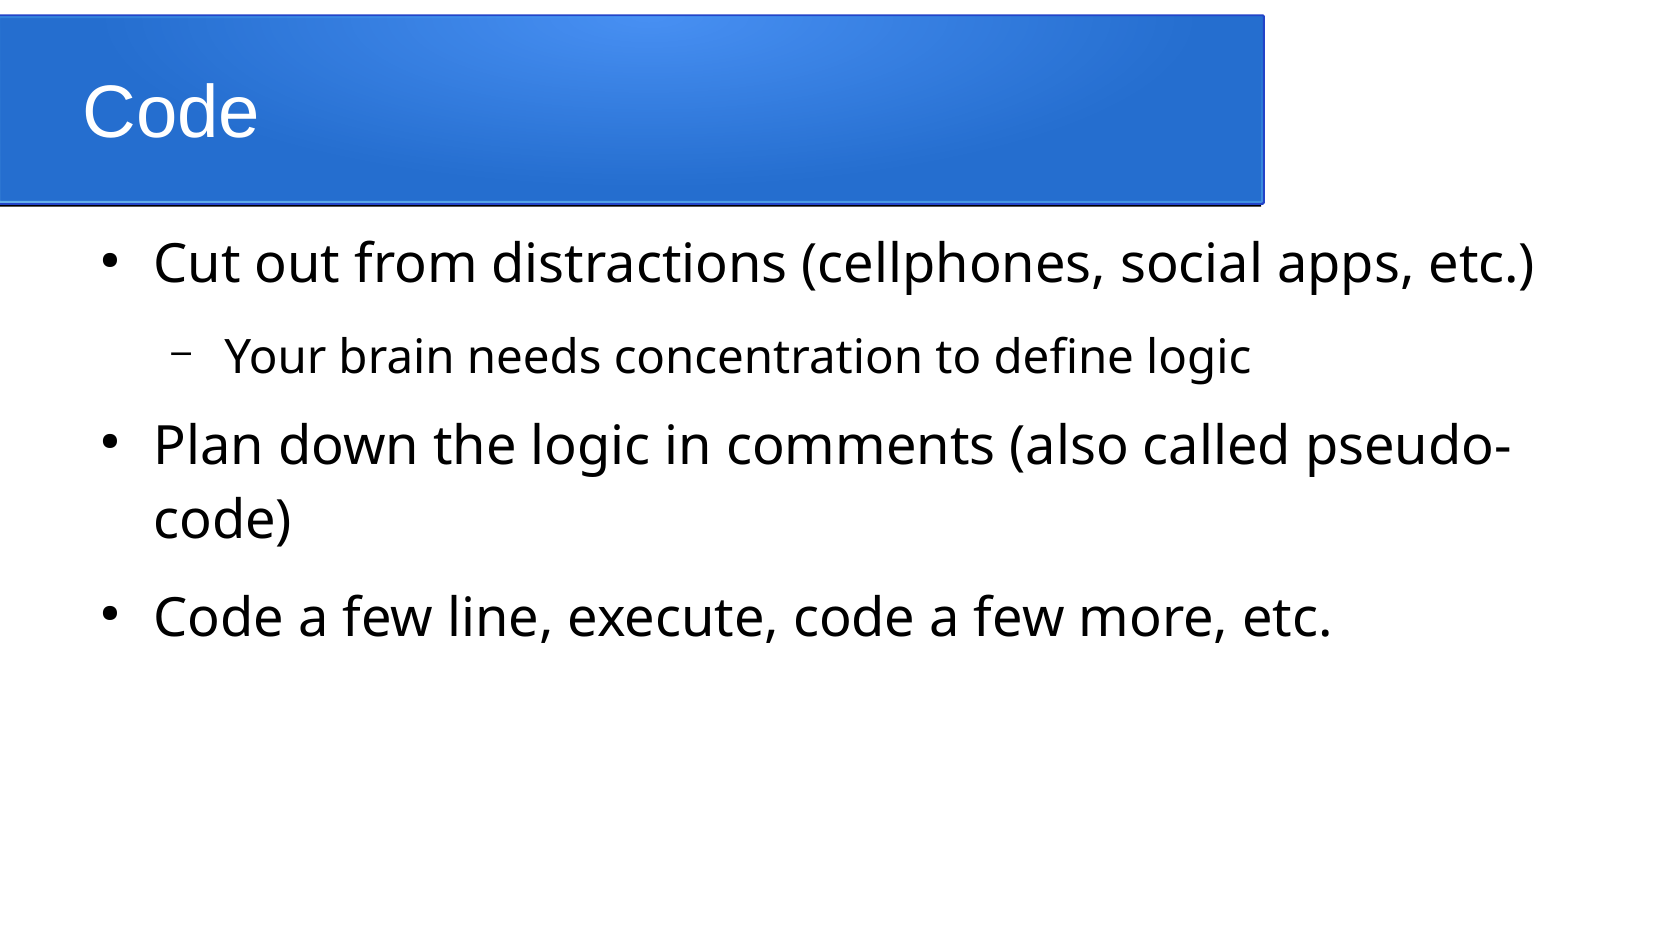

# Code
Cut out from distractions (cellphones, social apps, etc.)
Your brain needs concentration to define logic
Plan down the logic in comments (also called pseudo-code)
Code a few line, execute, code a few more, etc.